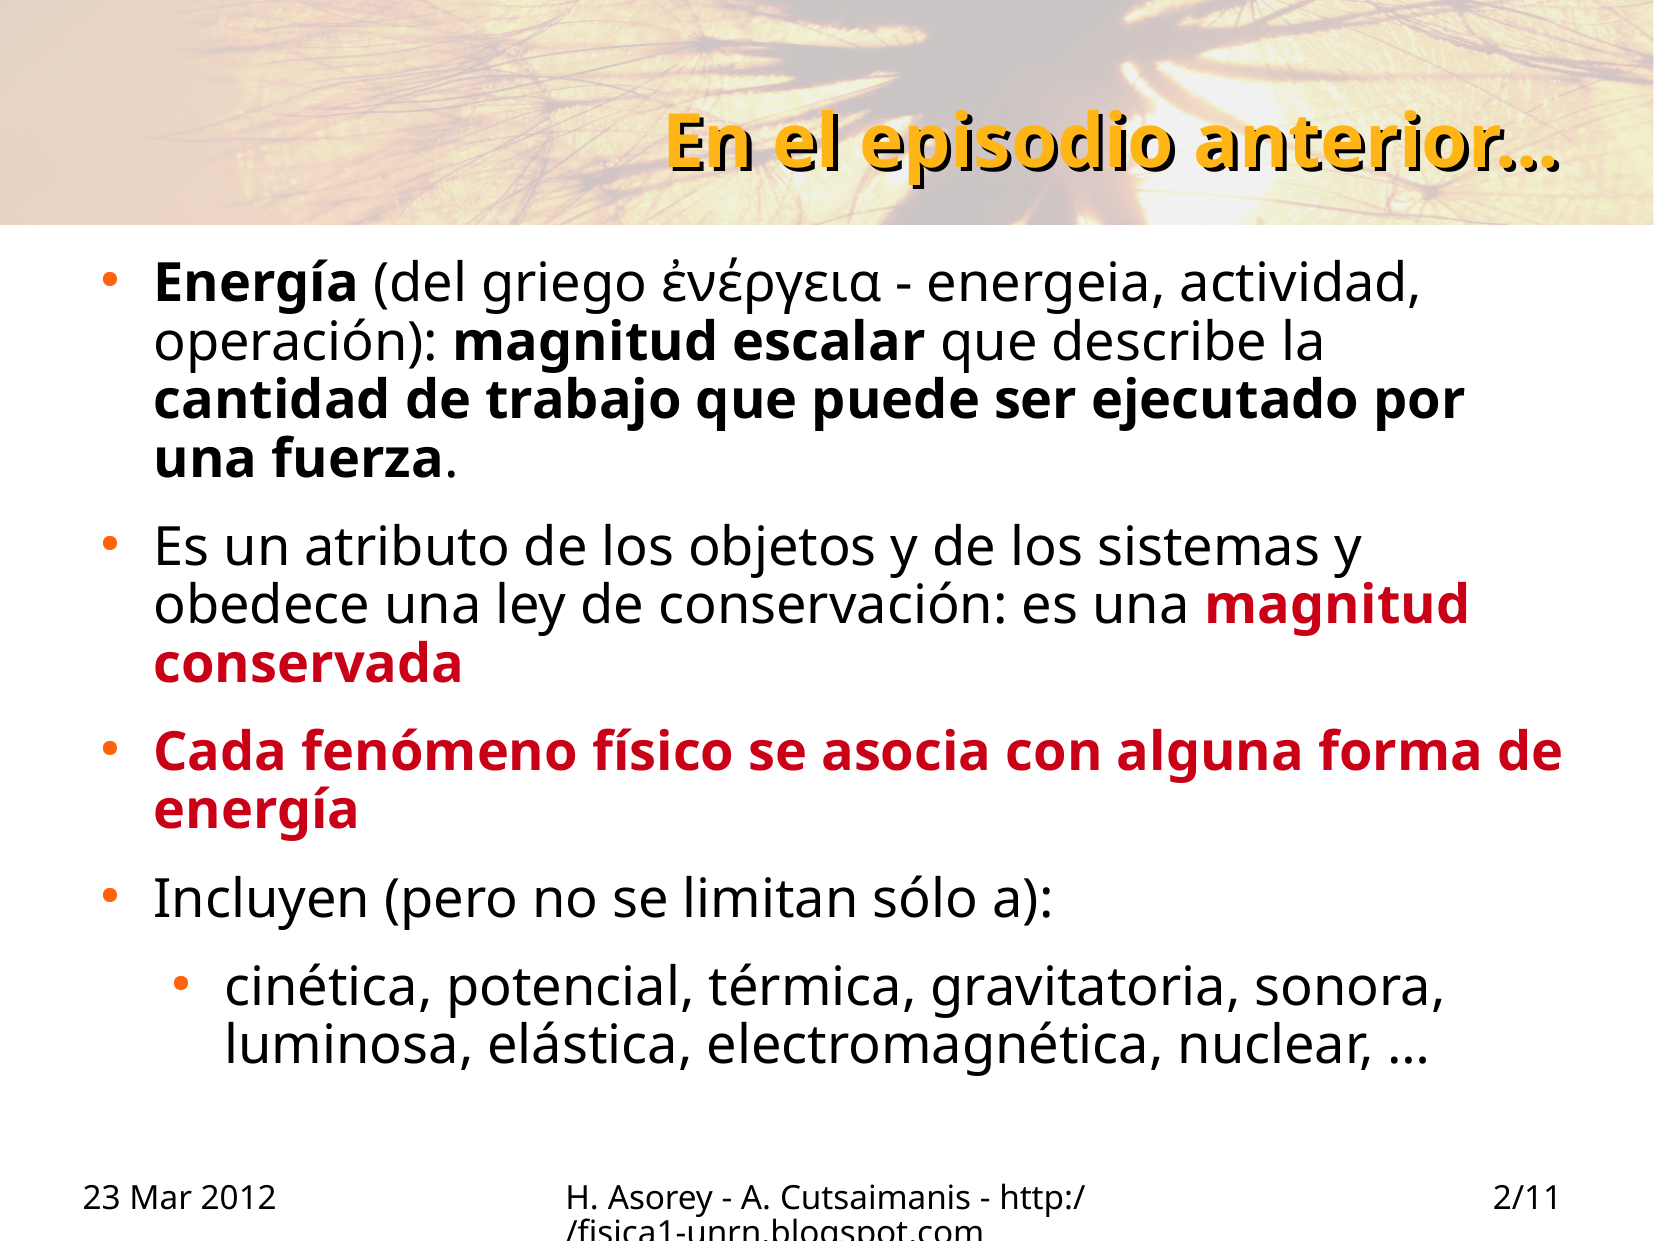

# En el episodio anterior...
Energía (del griego ἐνέργεια - energeia, actividad, operación): magnitud escalar que describe la cantidad de trabajo que puede ser ejecutado por una fuerza.
Es un atributo de los objetos y de los sistemas y obedece una ley de conservación: es una magnitud conservada
Cada fenómeno físico se asocia con alguna forma de energía
Incluyen (pero no se limitan sólo a):
cinética, potencial, térmica, gravitatoria, sonora, luminosa, elástica, electromagnética, nuclear, …
23 Mar 2012
H. Asorey - A. Cutsaimanis - http://fisica1-unrn.blogspot.com
2